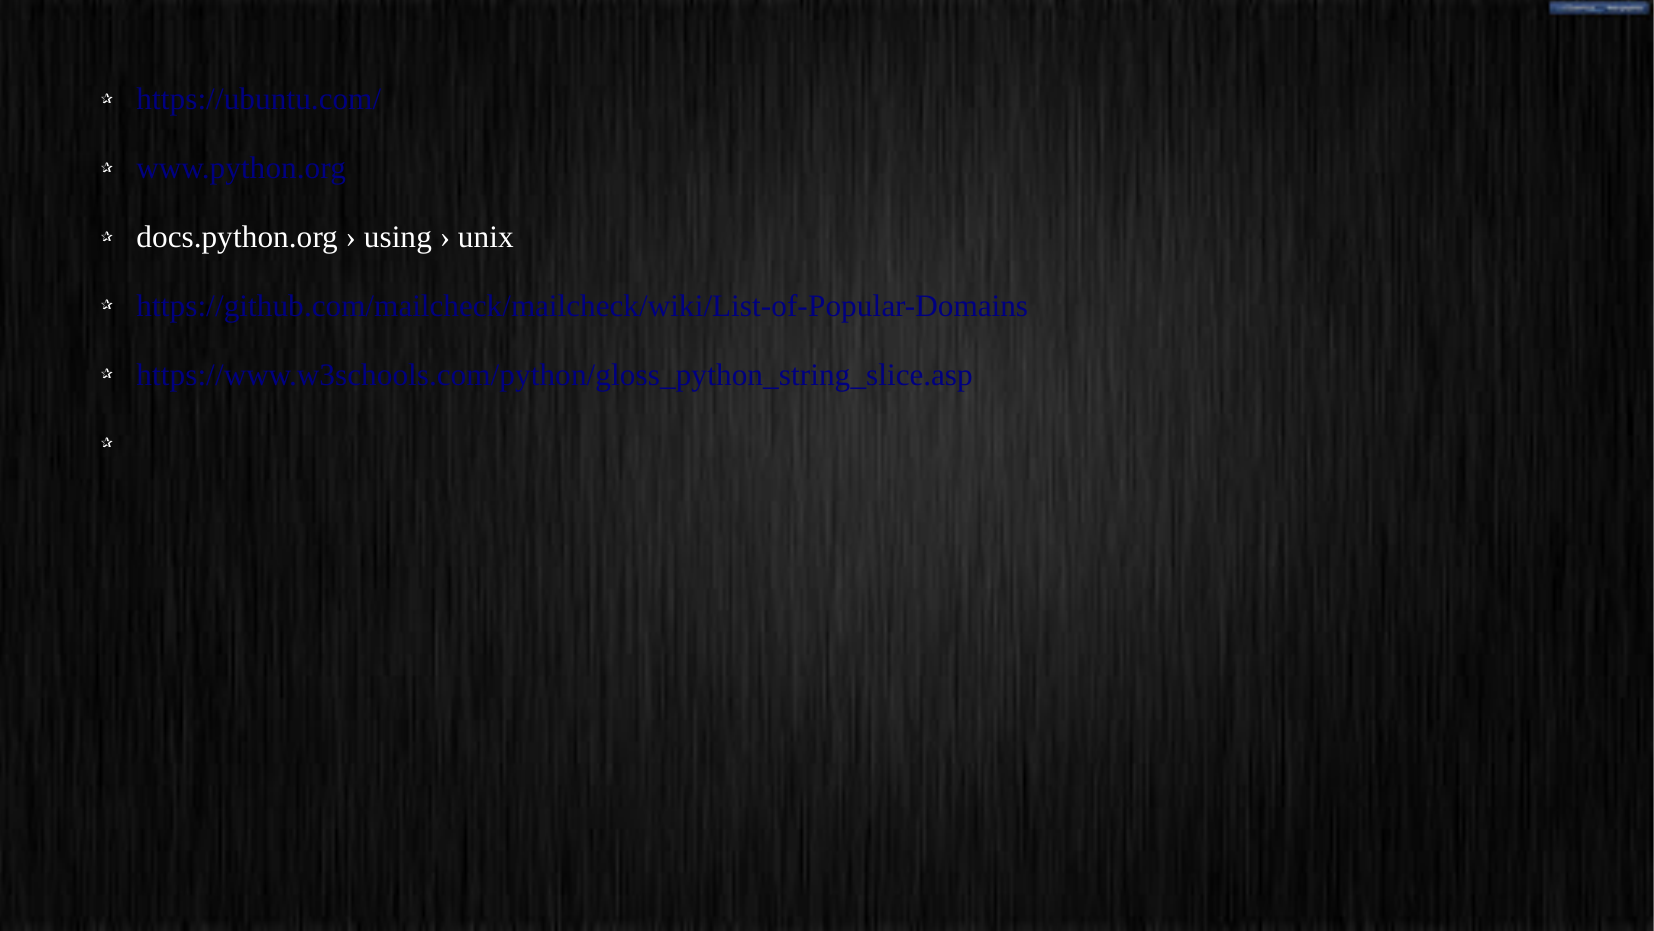

https://ubuntu.com/
www.python.org
docs.python.org › using › unix
https://github.com/mailcheck/mailcheck/wiki/List-of-Popular-Domains
https://www.w3schools.com/python/gloss_python_string_slice.asp